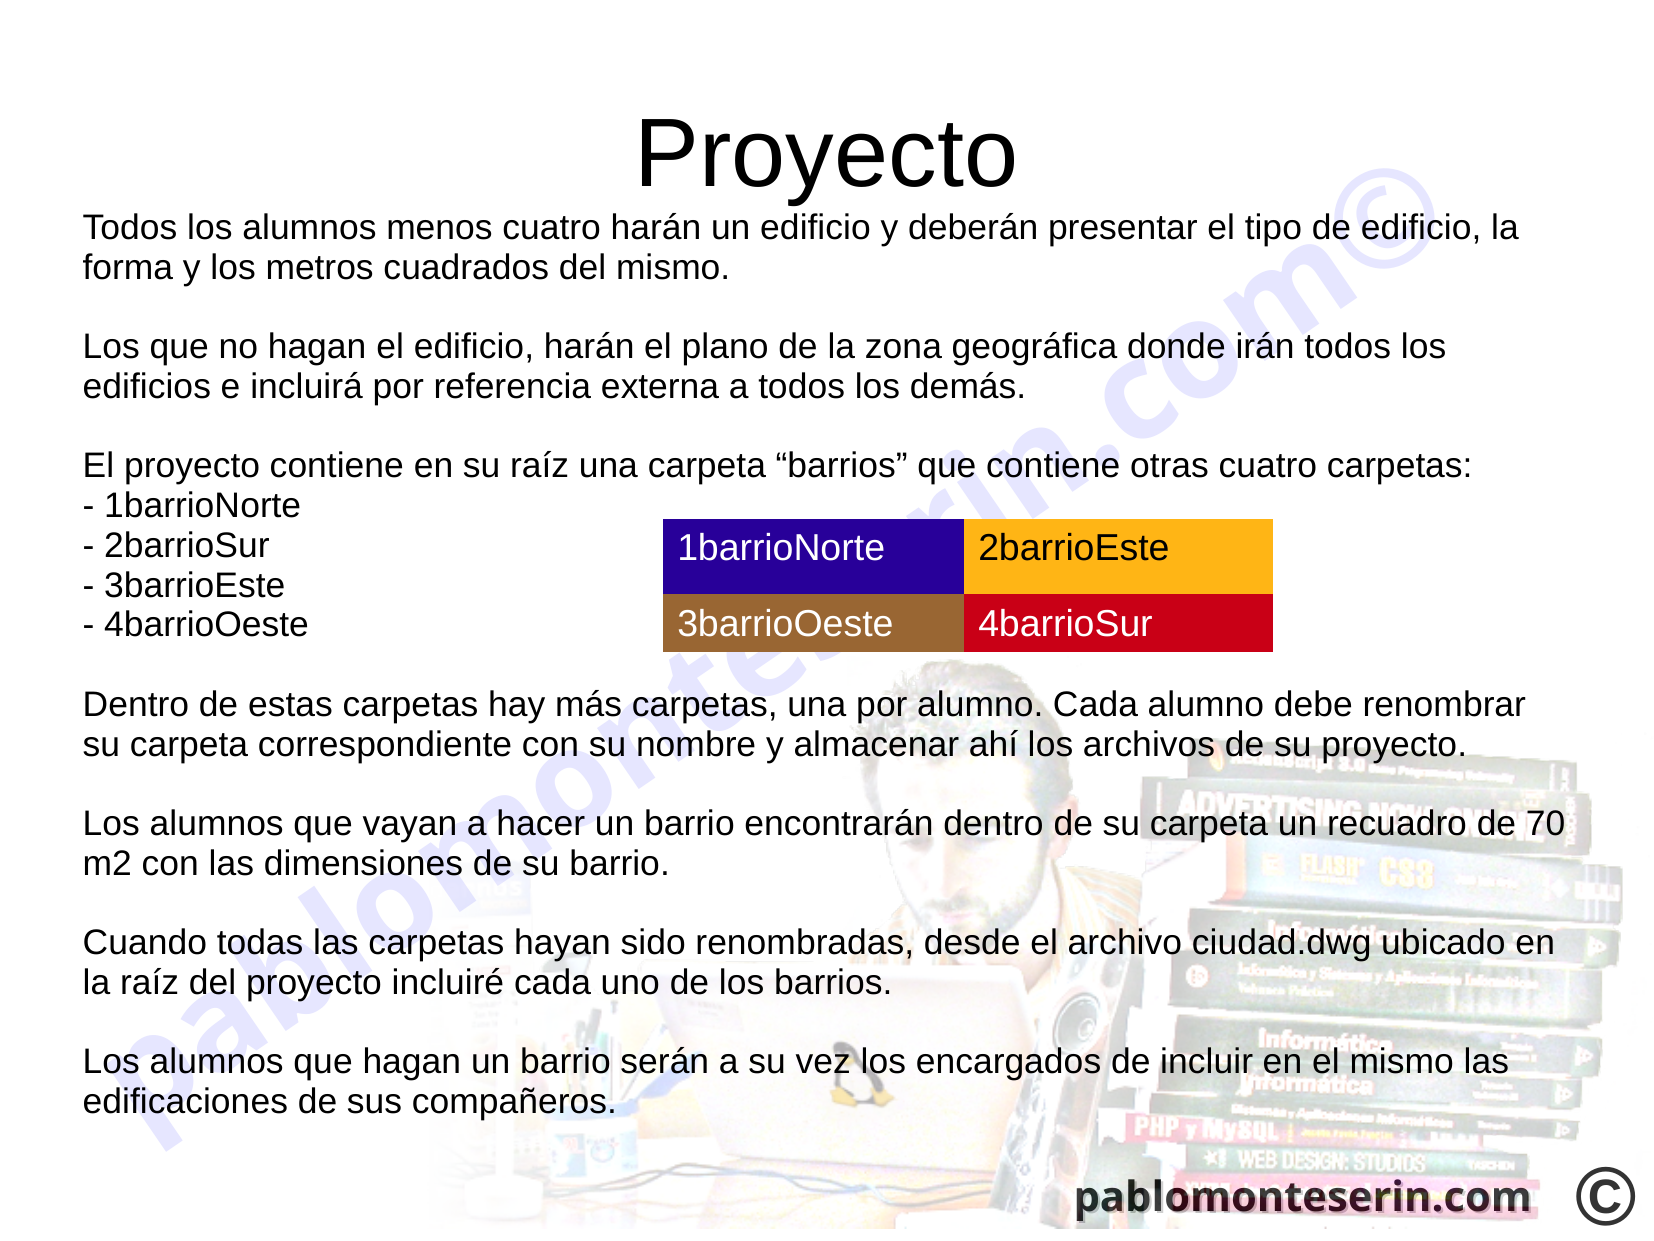

# Proyecto
Todos los alumnos menos cuatro harán un edificio y deberán presentar el tipo de edificio, la forma y los metros cuadrados del mismo.
Los que no hagan el edificio, harán el plano de la zona geográfica donde irán todos los edificios e incluirá por referencia externa a todos los demás.
El proyecto contiene en su raíz una carpeta “barrios” que contiene otras cuatro carpetas:
- 1barrioNorte
- 2barrioSur
- 3barrioEste
- 4barrioOeste
Dentro de estas carpetas hay más carpetas, una por alumno. Cada alumno debe renombrar su carpeta correspondiente con su nombre y almacenar ahí los archivos de su proyecto.
Los alumnos que vayan a hacer un barrio encontrarán dentro de su carpeta un recuadro de 70 m2 con las dimensiones de su barrio.
Cuando todas las carpetas hayan sido renombradas, desde el archivo ciudad.dwg ubicado en la raíz del proyecto incluiré cada uno de los barrios.
Los alumnos que hagan un barrio serán a su vez los encargados de incluir en el mismo las edificaciones de sus compañeros.
| 1barrioNorte | 2barrioEste |
| --- | --- |
| 3barrioOeste | 4barrioSur |